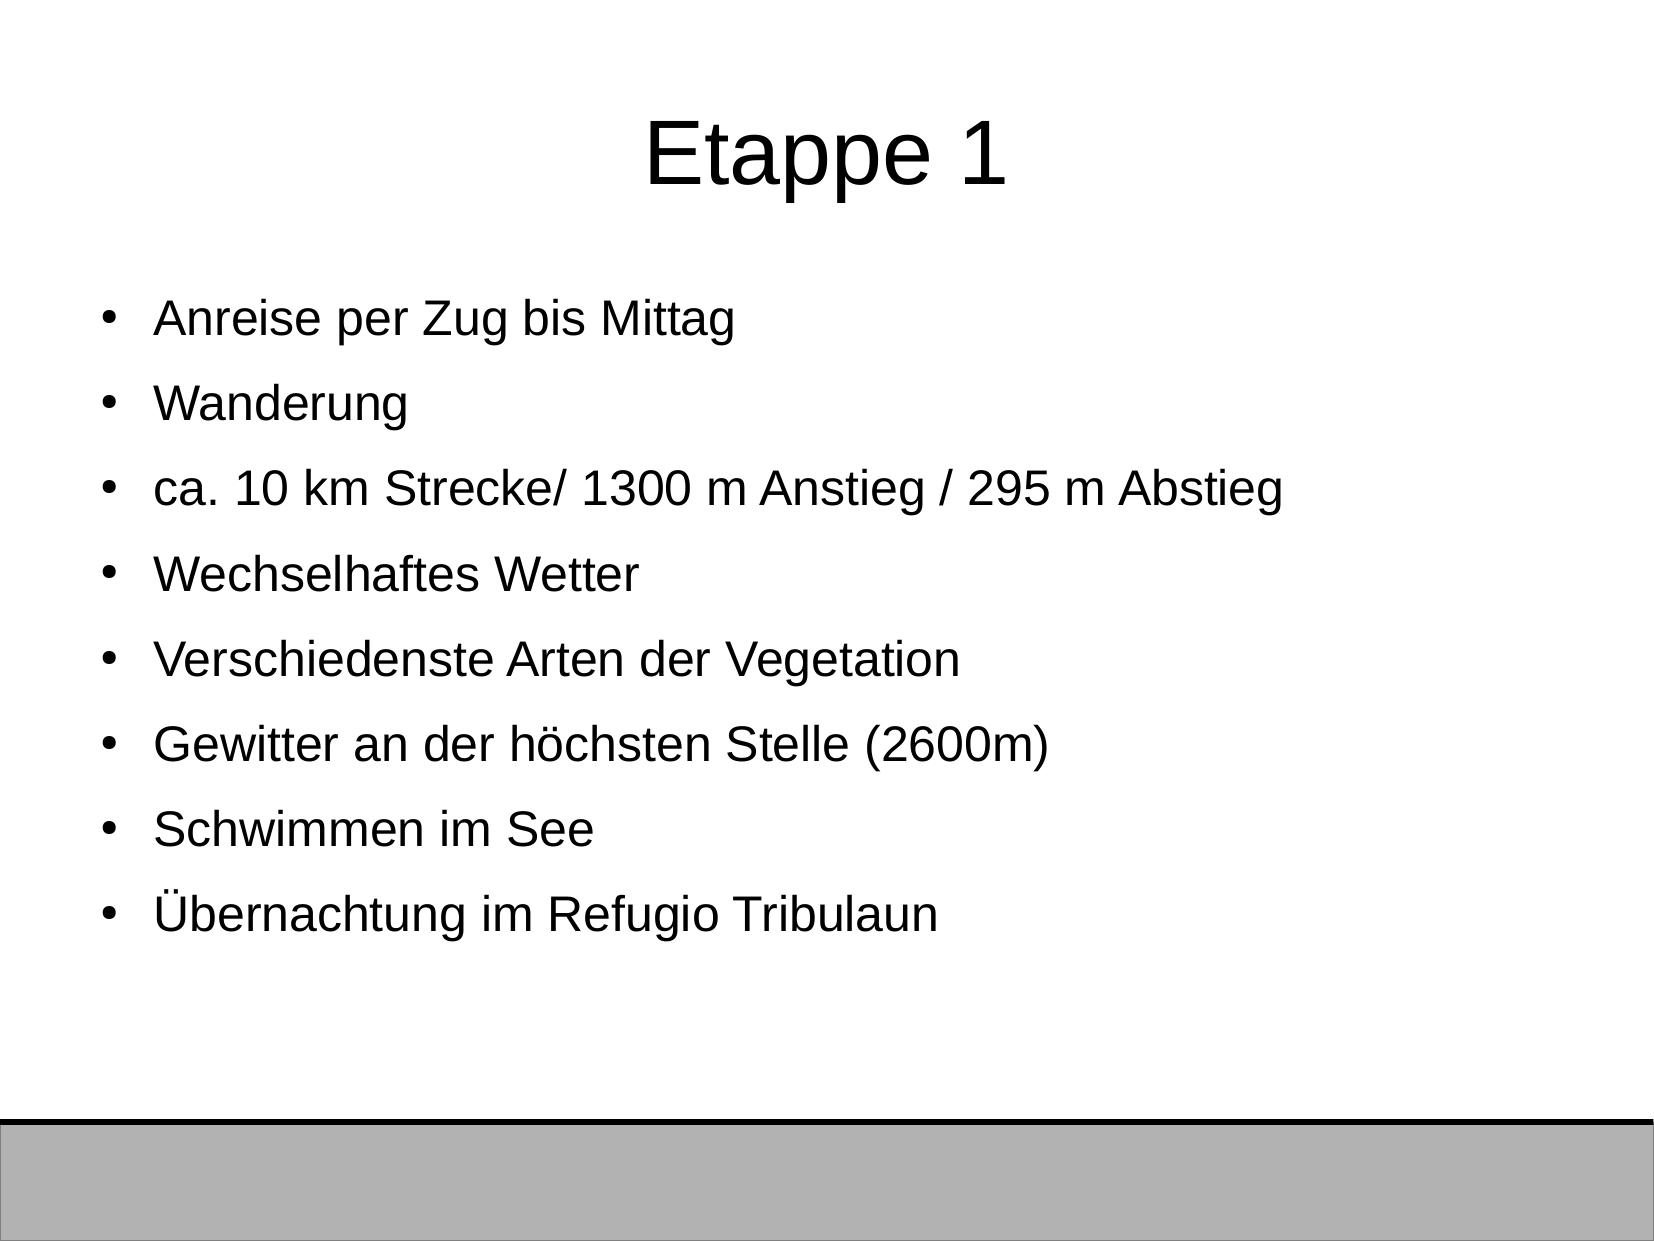

# Etappe 1
Anreise per Zug bis Mittag
Wanderung
ca. 10 km Strecke/ 1300 m Anstieg / 295 m Abstieg
Wechselhaftes Wetter
Verschiedenste Arten der Vegetation
Gewitter an der höchsten Stelle (2600m)
Schwimmen im See
Übernachtung im Refugio Tribulaun